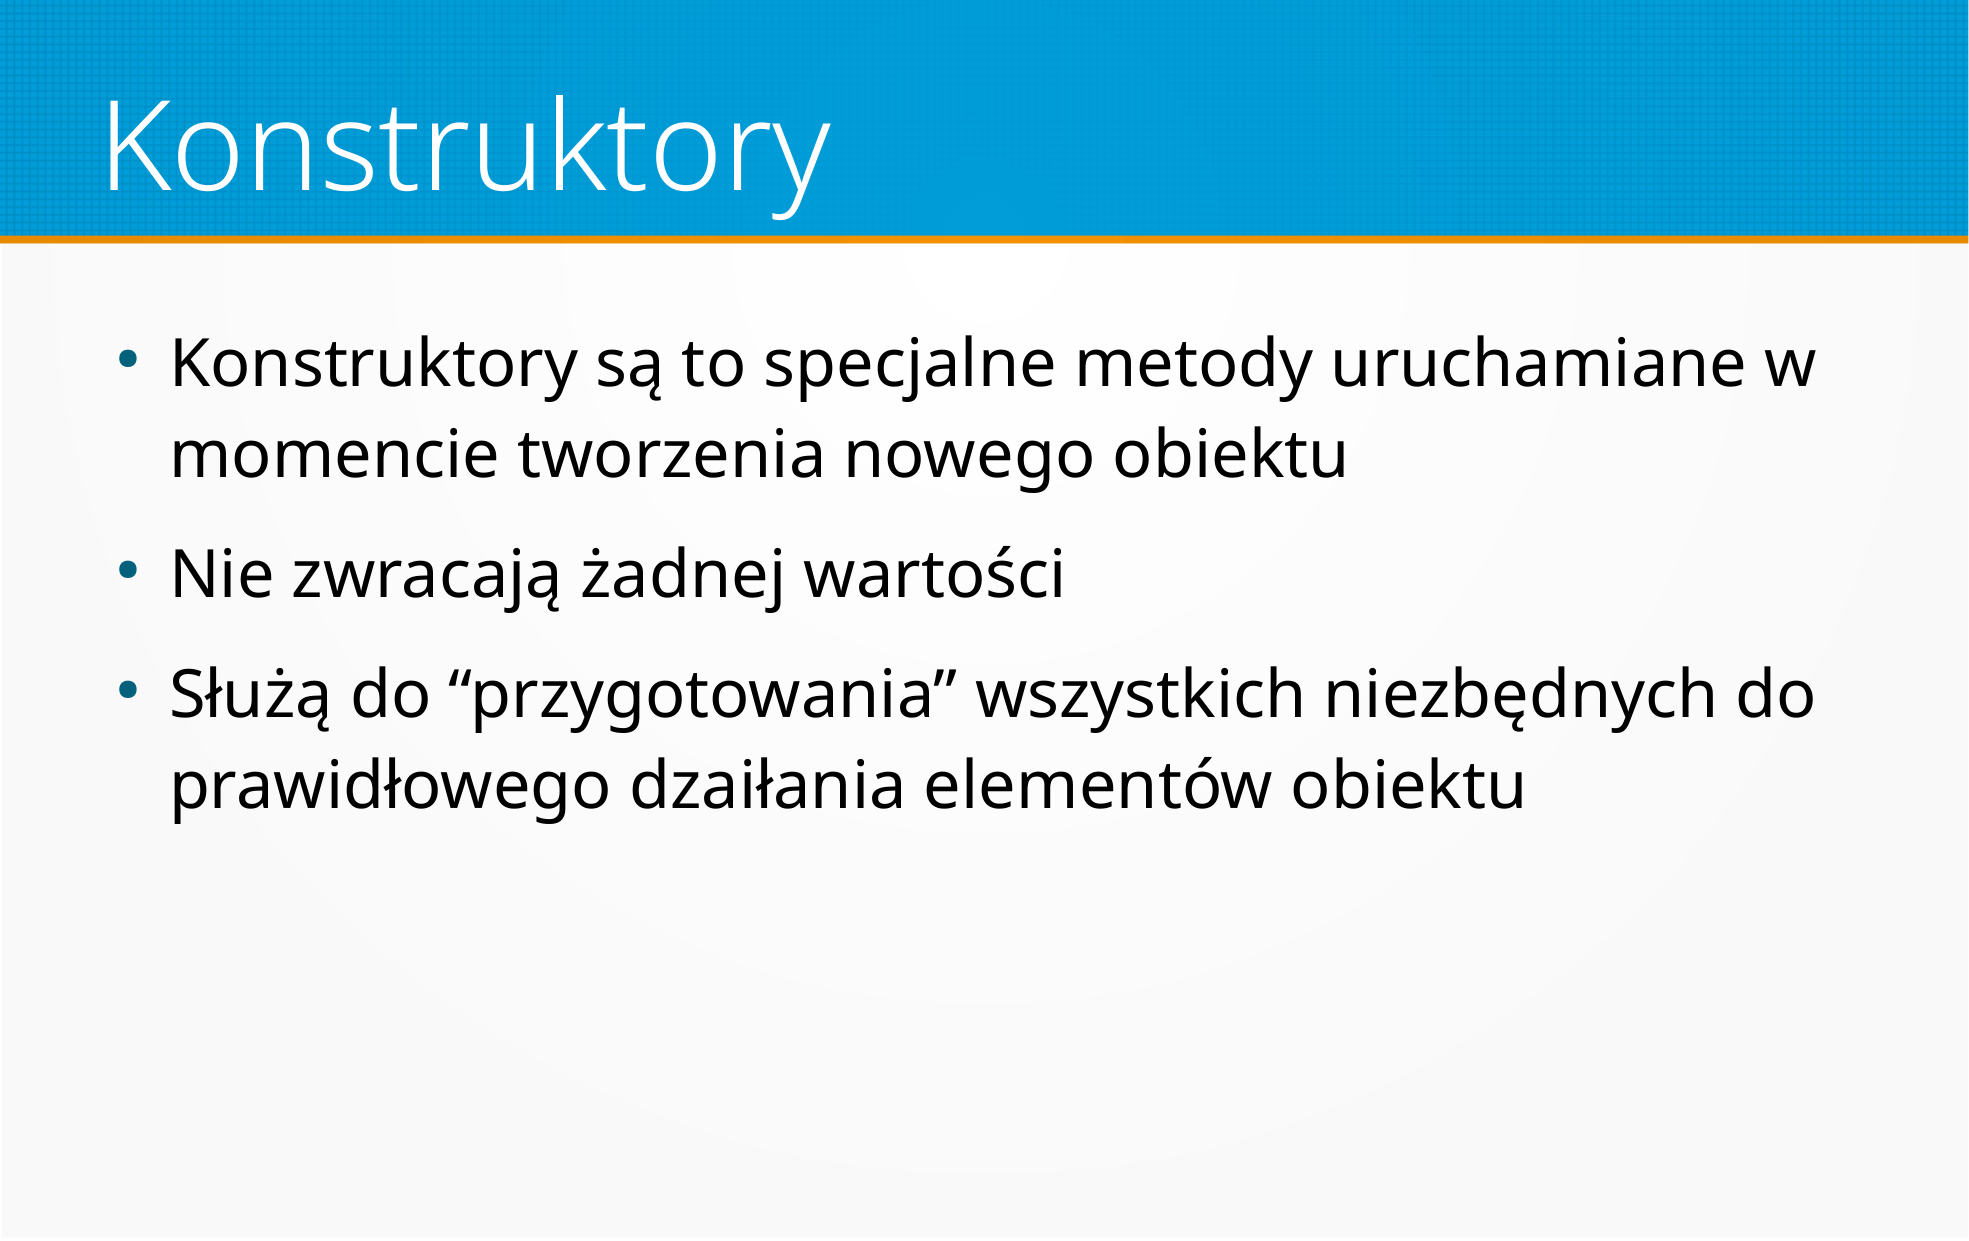

# Konstruktory
Konstruktory są to specjalne metody uruchamiane w momencie tworzenia nowego obiektu
Nie zwracają żadnej wartości
Służą do “przygotowania” wszystkich niezbędnych do prawidłowego dzaiłania elementów obiektu